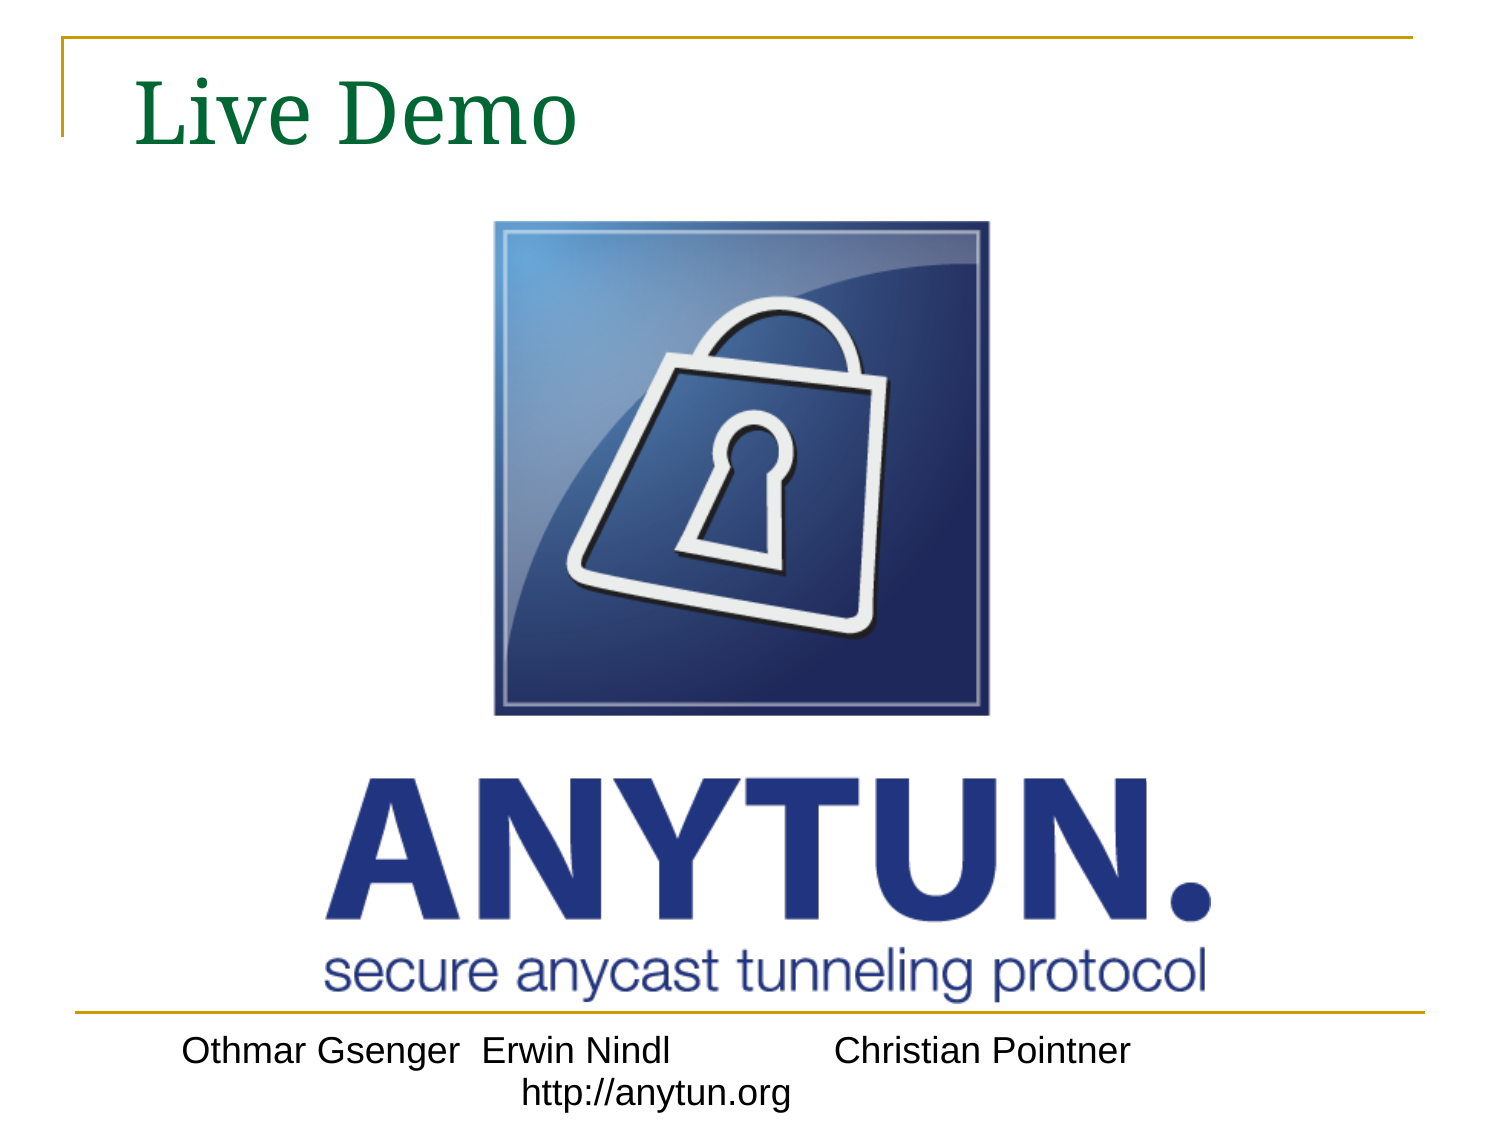

# Live Demo
Othmar Gsenger	Erwin Nindl	 Christian Pointner
http://anytun.org